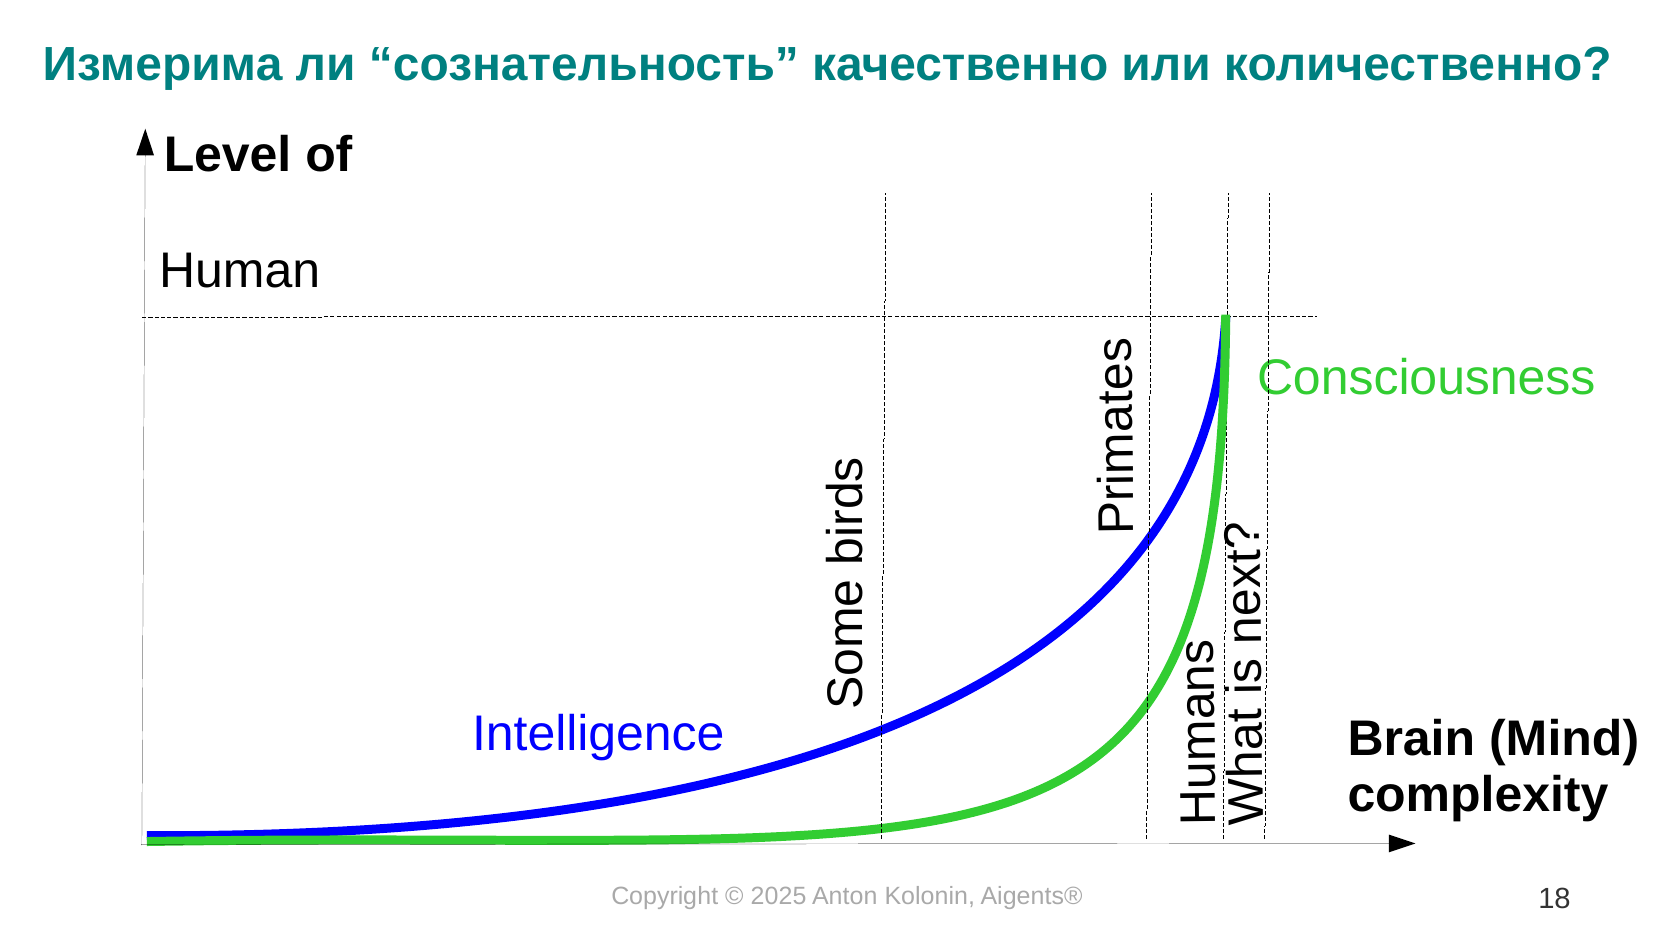

Измерима ли “сознательность” качественно или количественно?
Level of
Human
Consciousness
Primates
Some birds
What is next?
Humans
Intelligence
Brain (Mind)
complexity
Copyright © 2025 Anton Kolonin, Aigents®
18